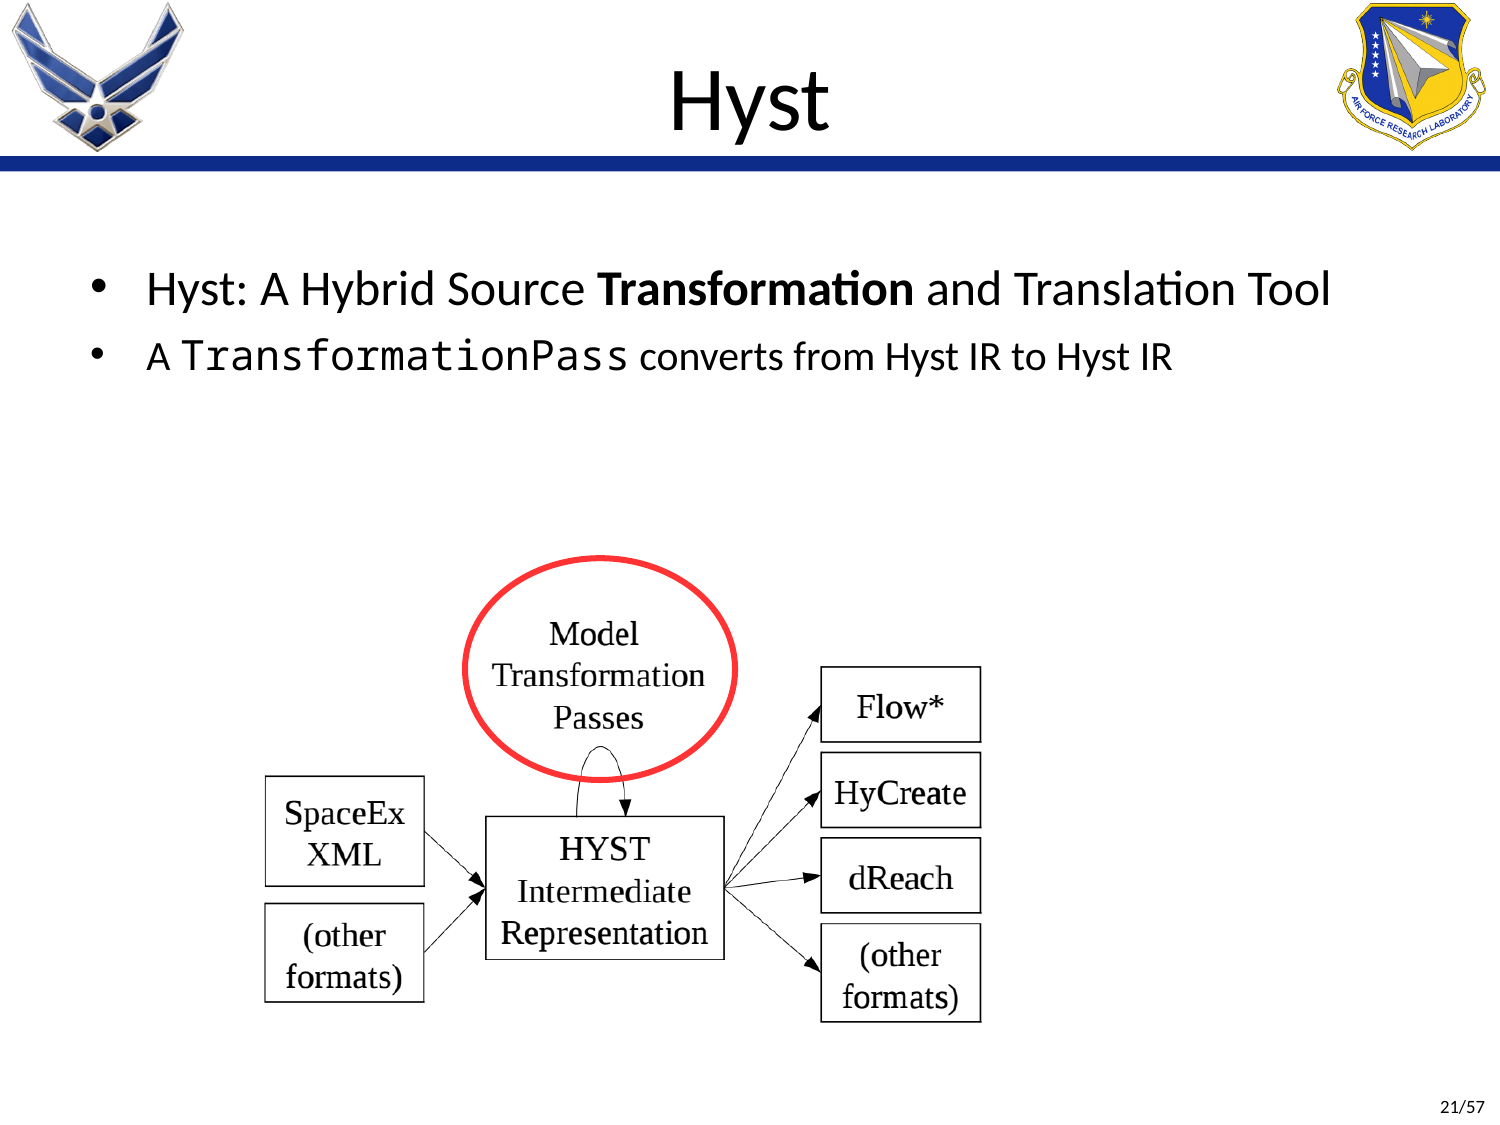

# Hyst
Hyst: A Hybrid Source Transformation and Translation Tool
A TransformationPass converts from Hyst IR to Hyst IR